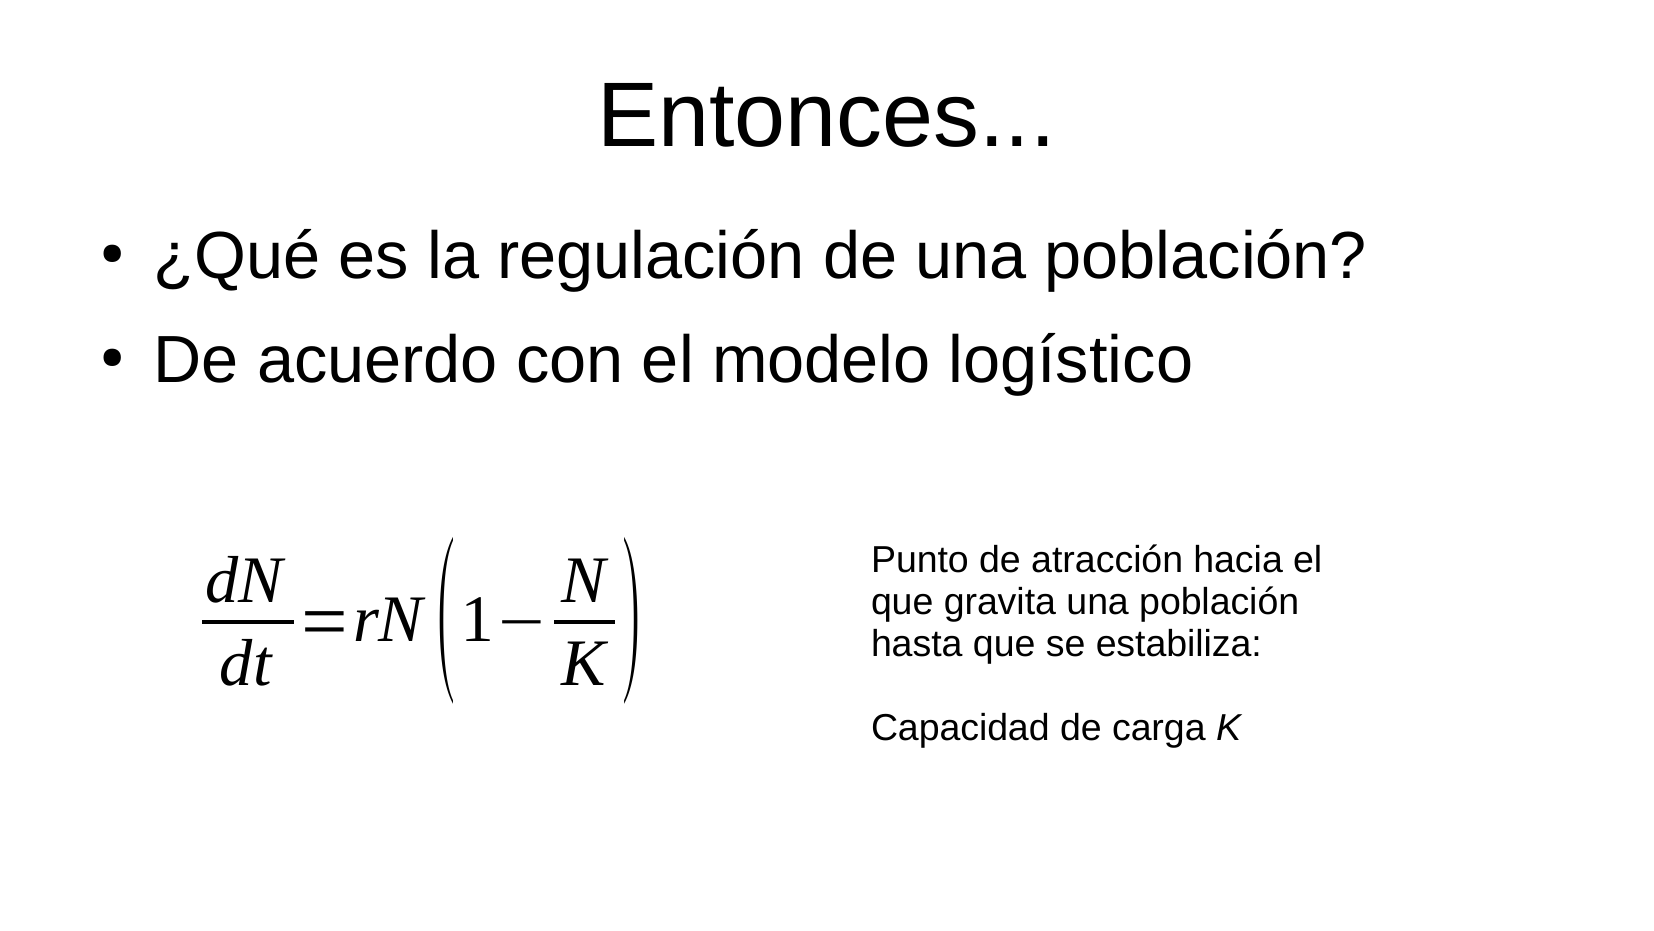

# Entonces...
¿Qué es la regulación de una población?
De acuerdo con el modelo logístico
Punto de atracción hacia el que gravita una población hasta que se estabiliza:
Capacidad de carga K